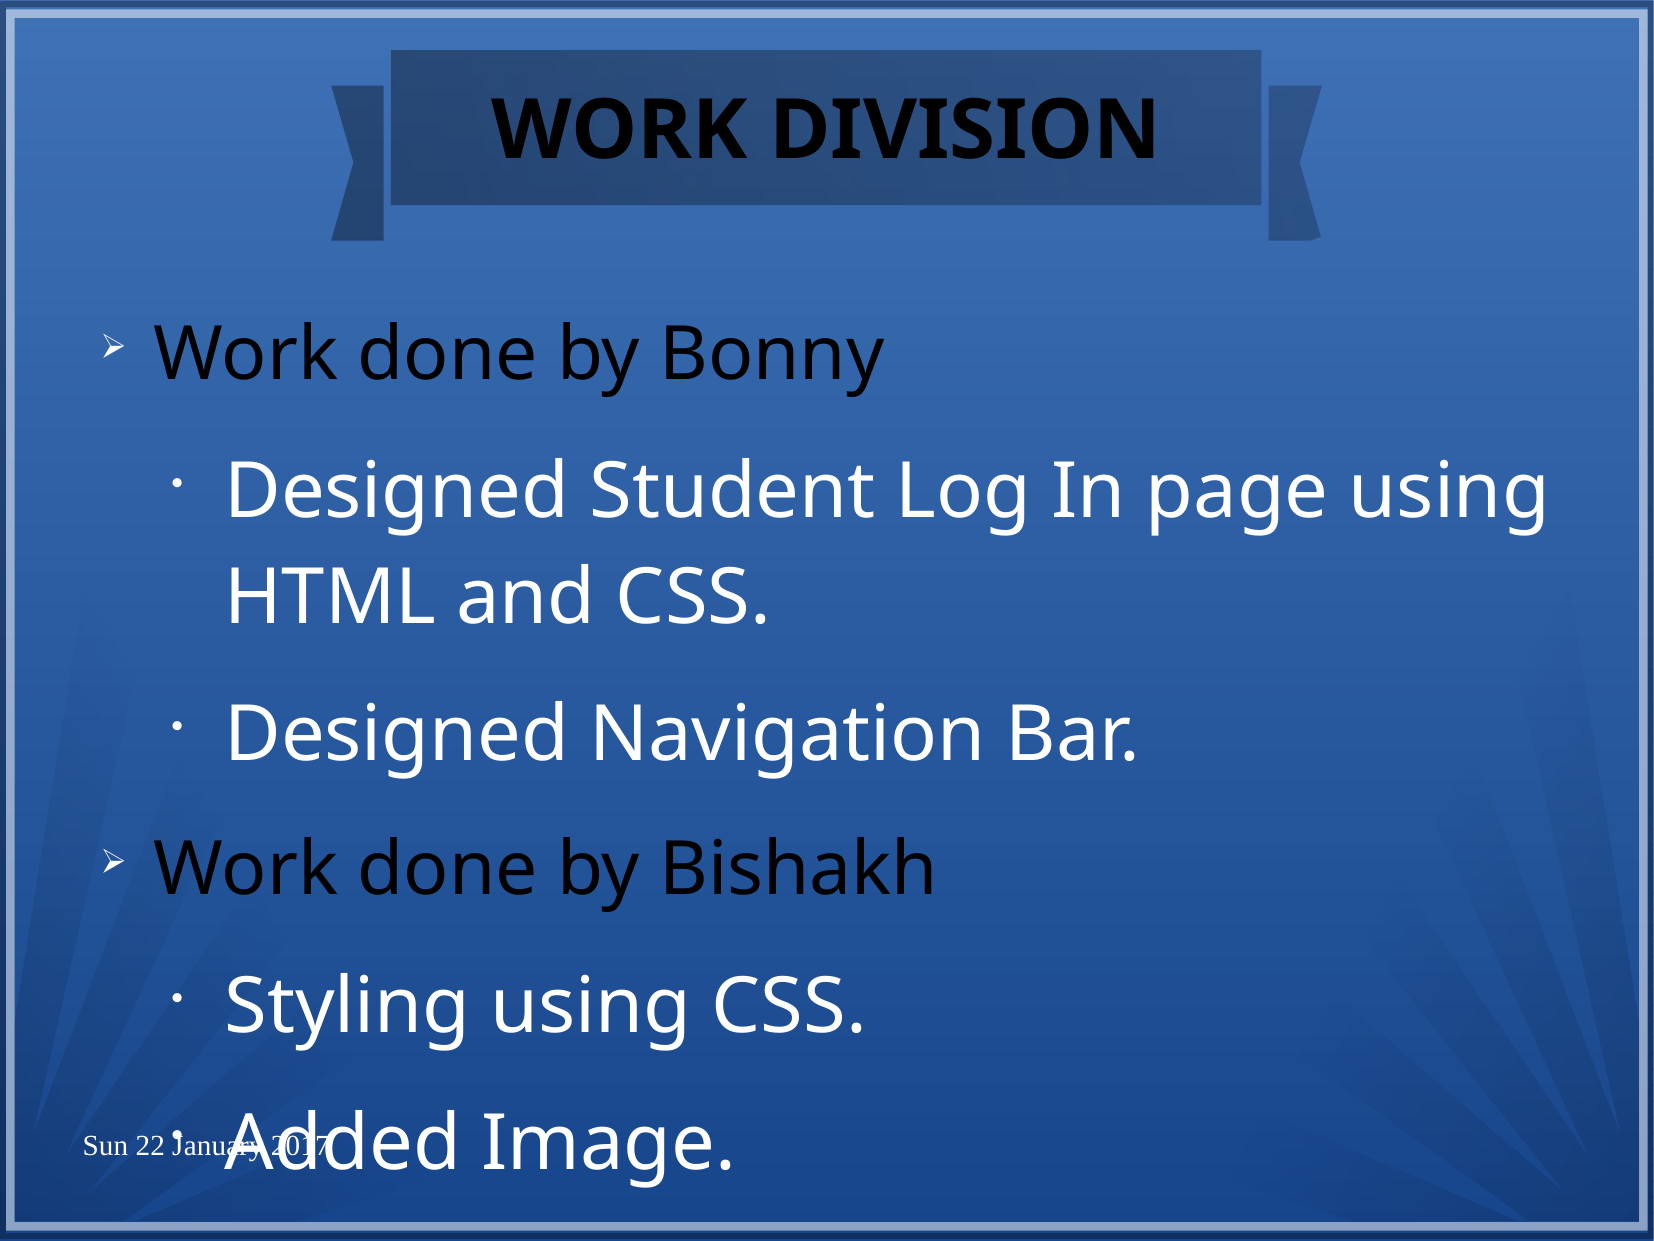

# WORK DIVISION
Work done by Bonny
Designed Student Log In page using HTML and CSS.
Designed Navigation Bar.
Work done by Bishakh
Styling using CSS.
Added Image.
Sun 22 January 2017